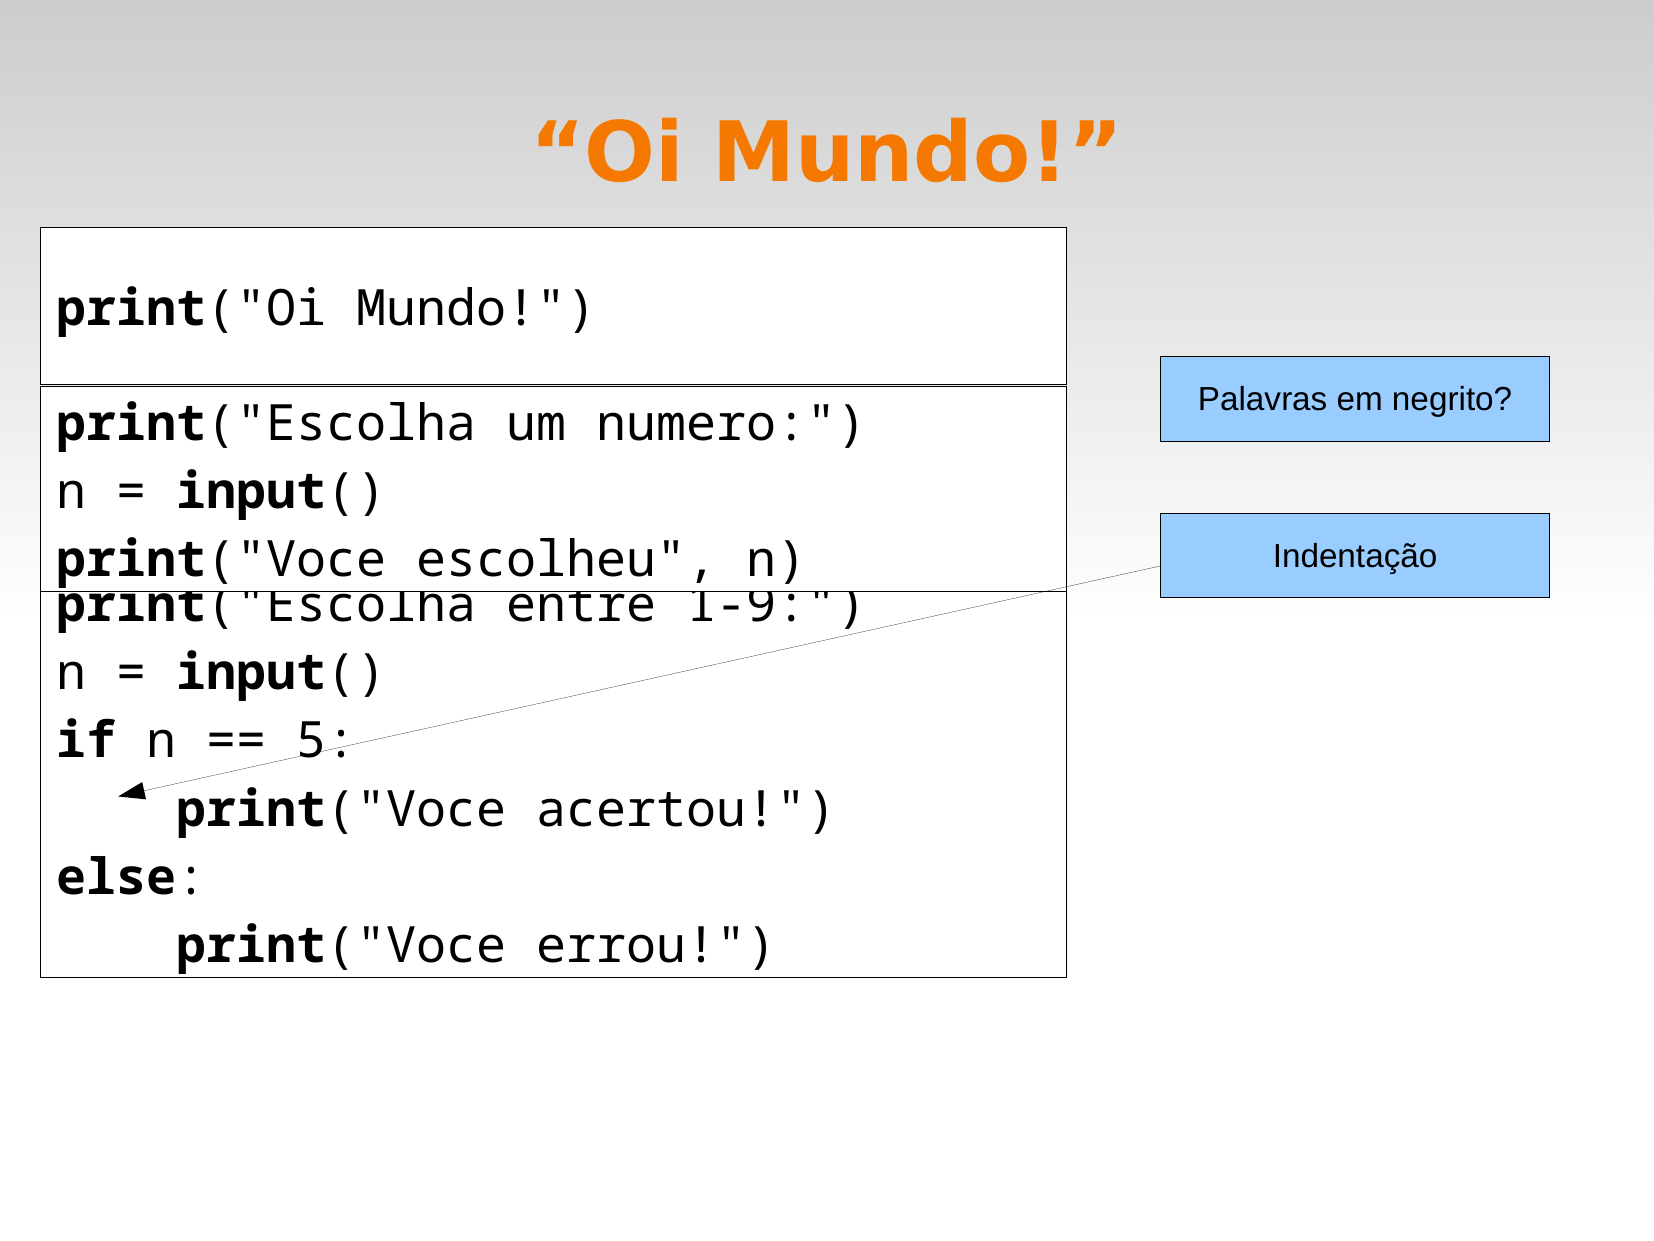

# “Oi Mundo!”
print("Oi Mundo!")
Palavras em negrito?
print("Escolha um numero:")
n = input()
print("Voce escolheu", n)
Indentação
print("Escolha entre 1-9:")
n = input()
if n == 5:
 print("Voce acertou!")
else:
 print("Voce errou!")